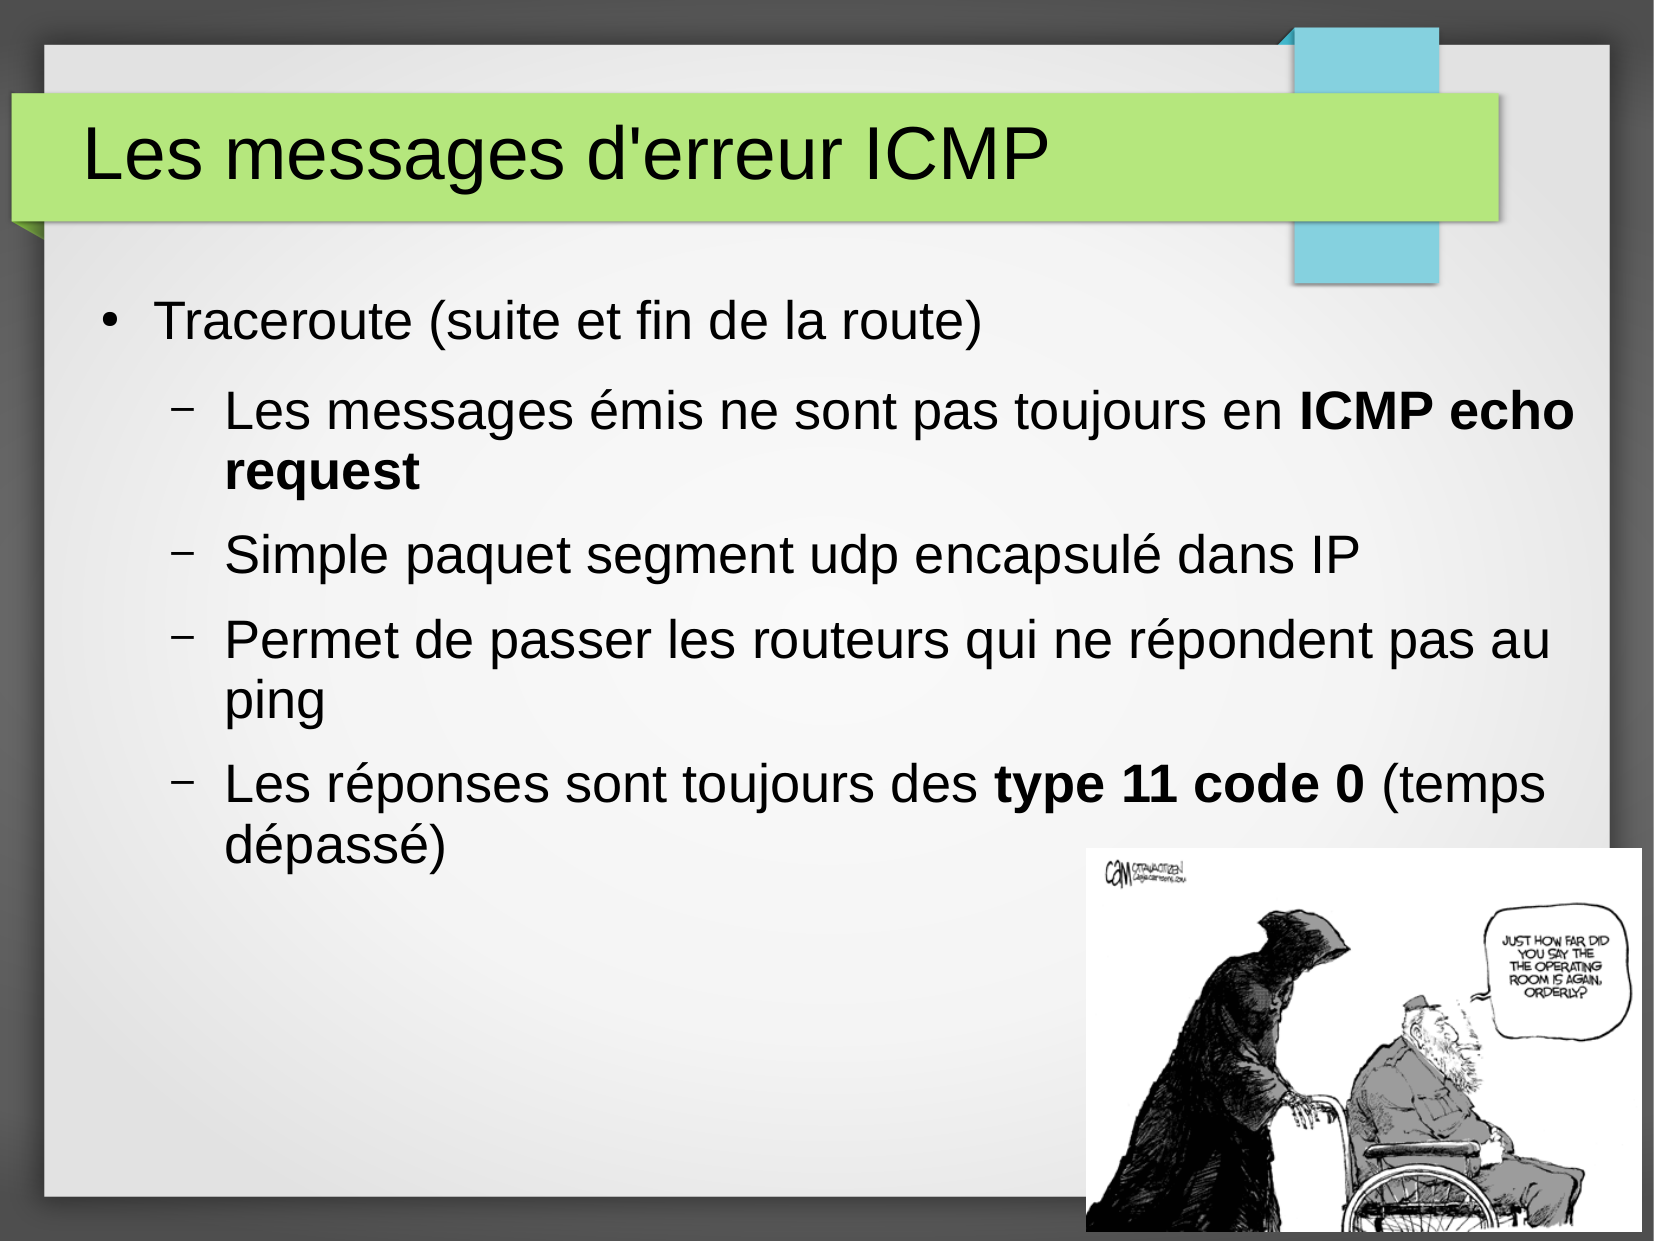

# Les messages d'erreur ICMP
Traceroute (suite et fin de la route)
Les messages émis ne sont pas toujours en ICMP echo request
Simple paquet segment udp encapsulé dans IP
Permet de passer les routeurs qui ne répondent pas au ping
Les réponses sont toujours des type 11 code 0 (temps dépassé)